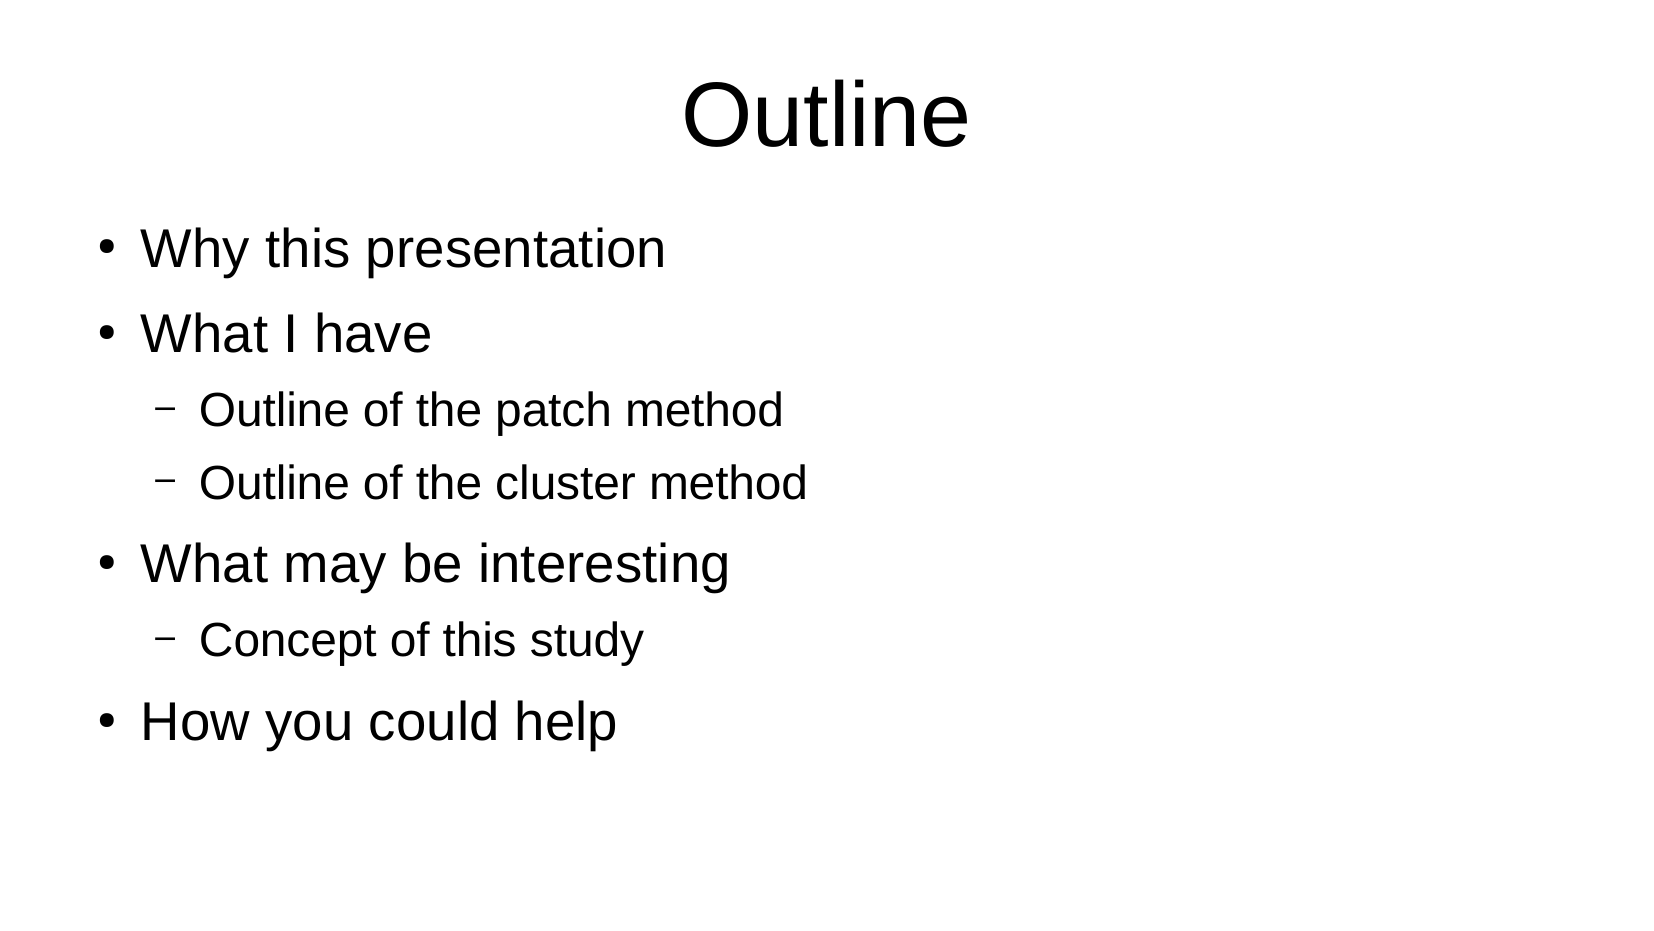

# Outline
Why this presentation
What I have
Outline of the patch method
Outline of the cluster method
What may be interesting
Concept of this study
How you could help